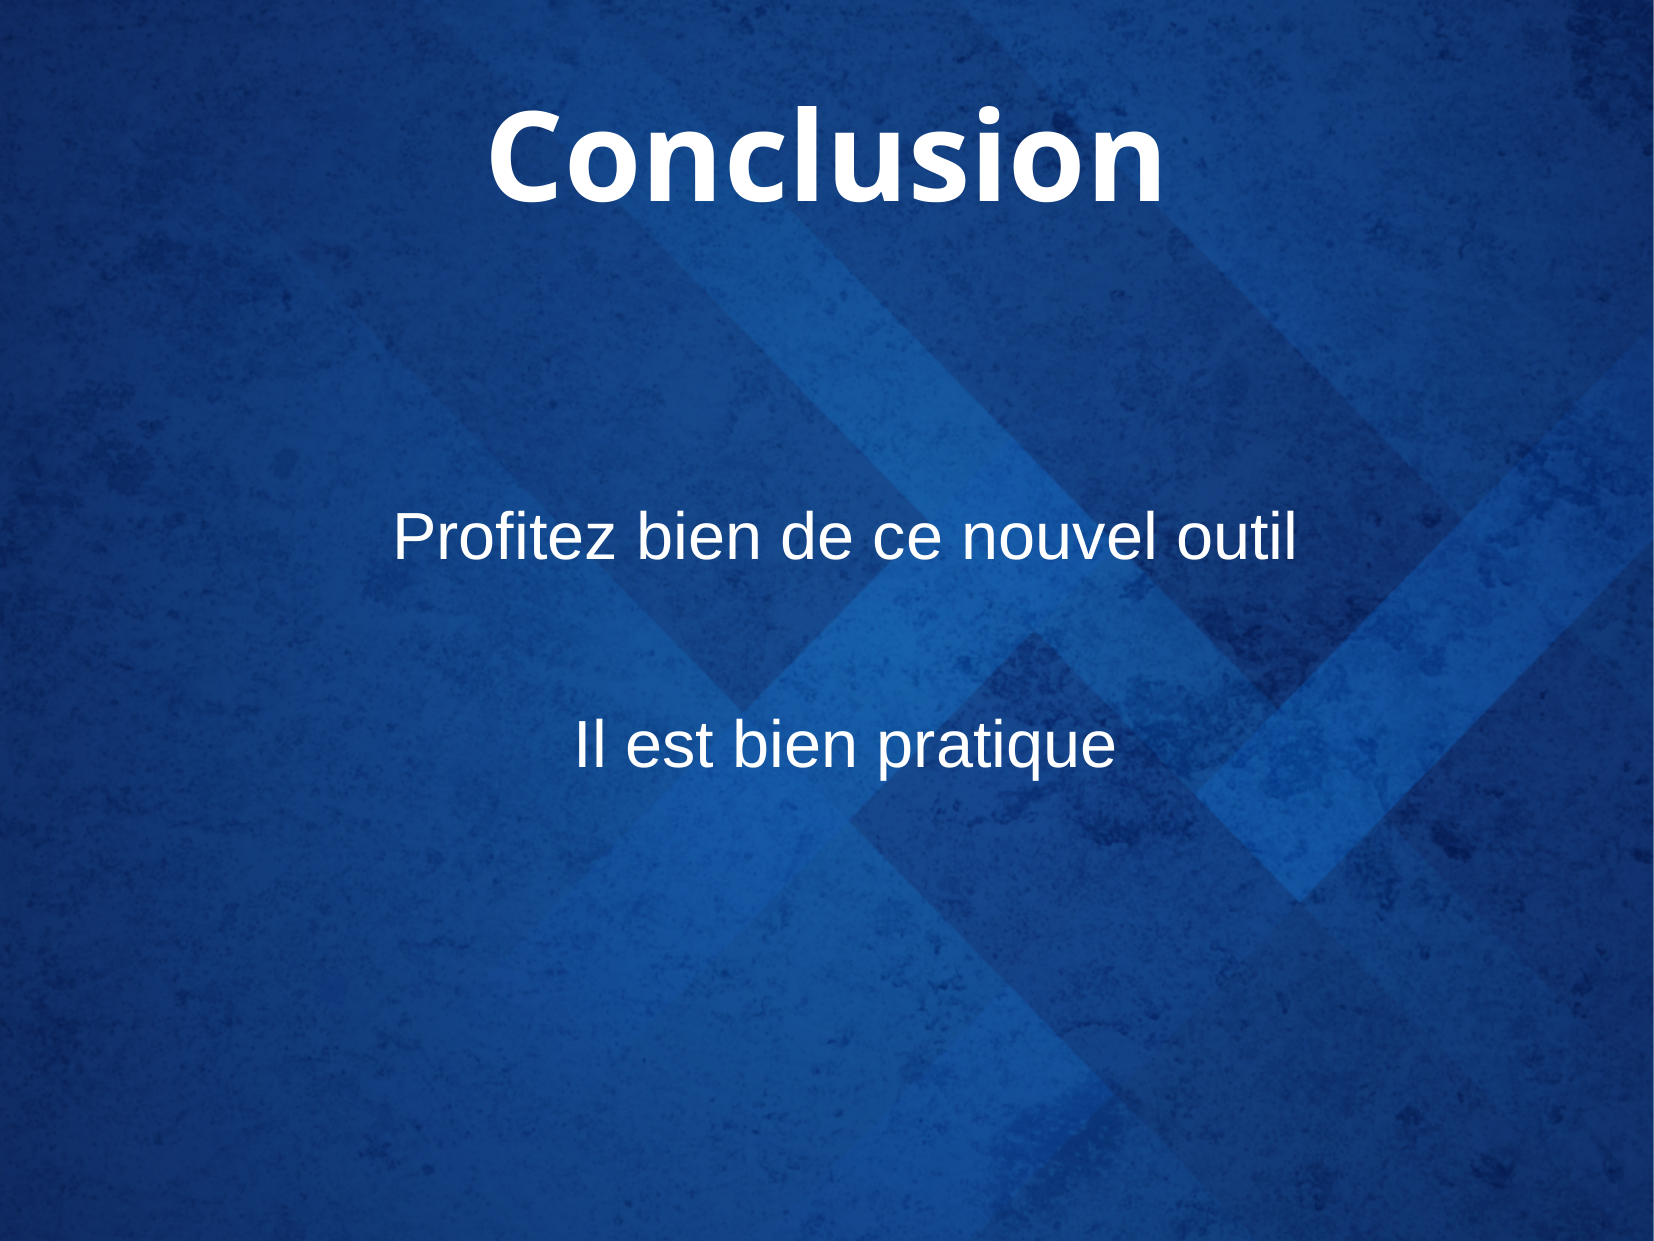

# Conclusion
Profitez bien de ce nouvel outil
Il est bien pratique